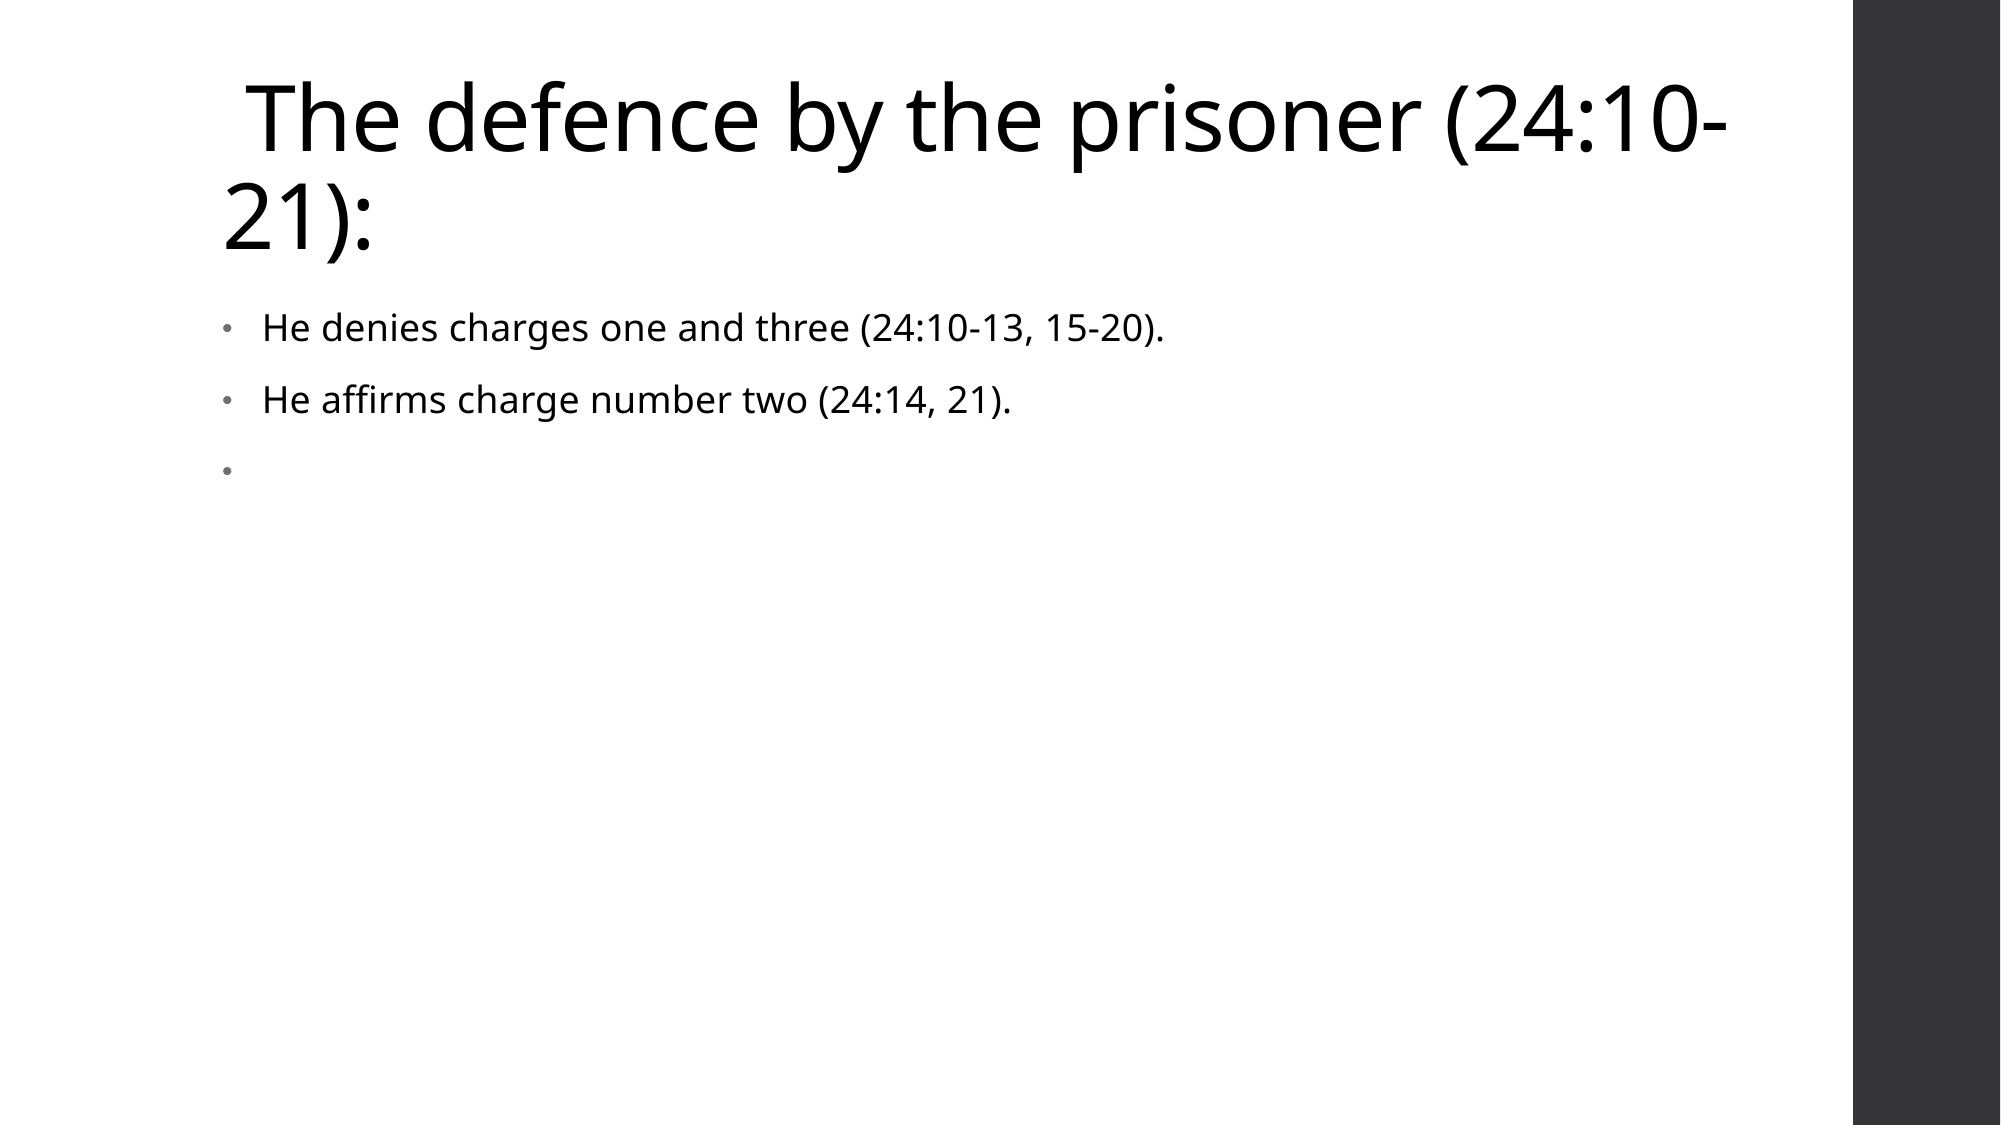

# The defence by the prisoner (24:10-21):
 He denies charges one and three (24:10-13, 15-20).
 He affirms charge number two (24:14, 21).